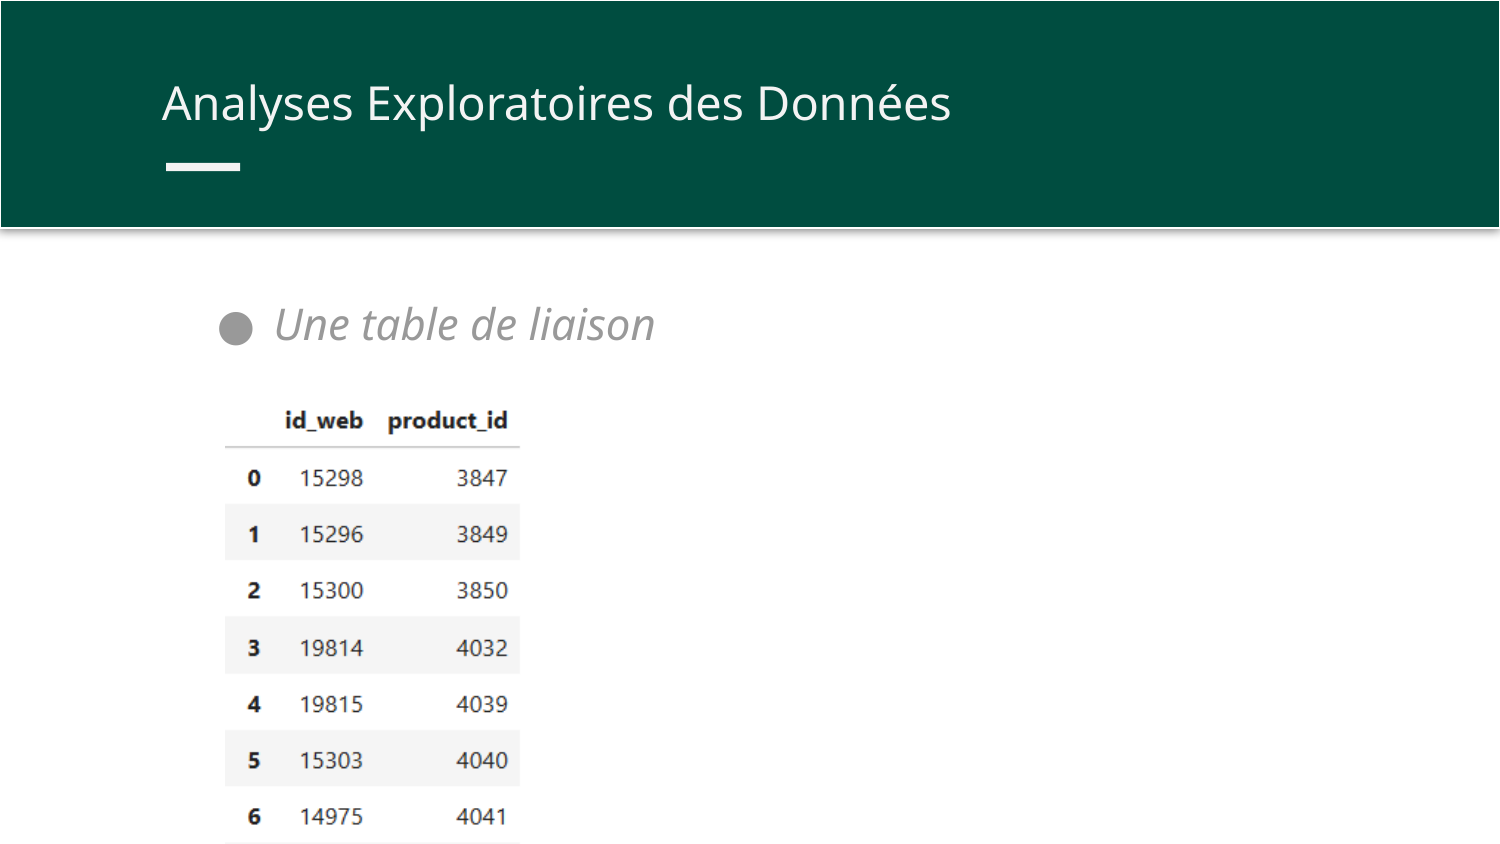

Analyses Exploratoires des Données
# Une table de liaison